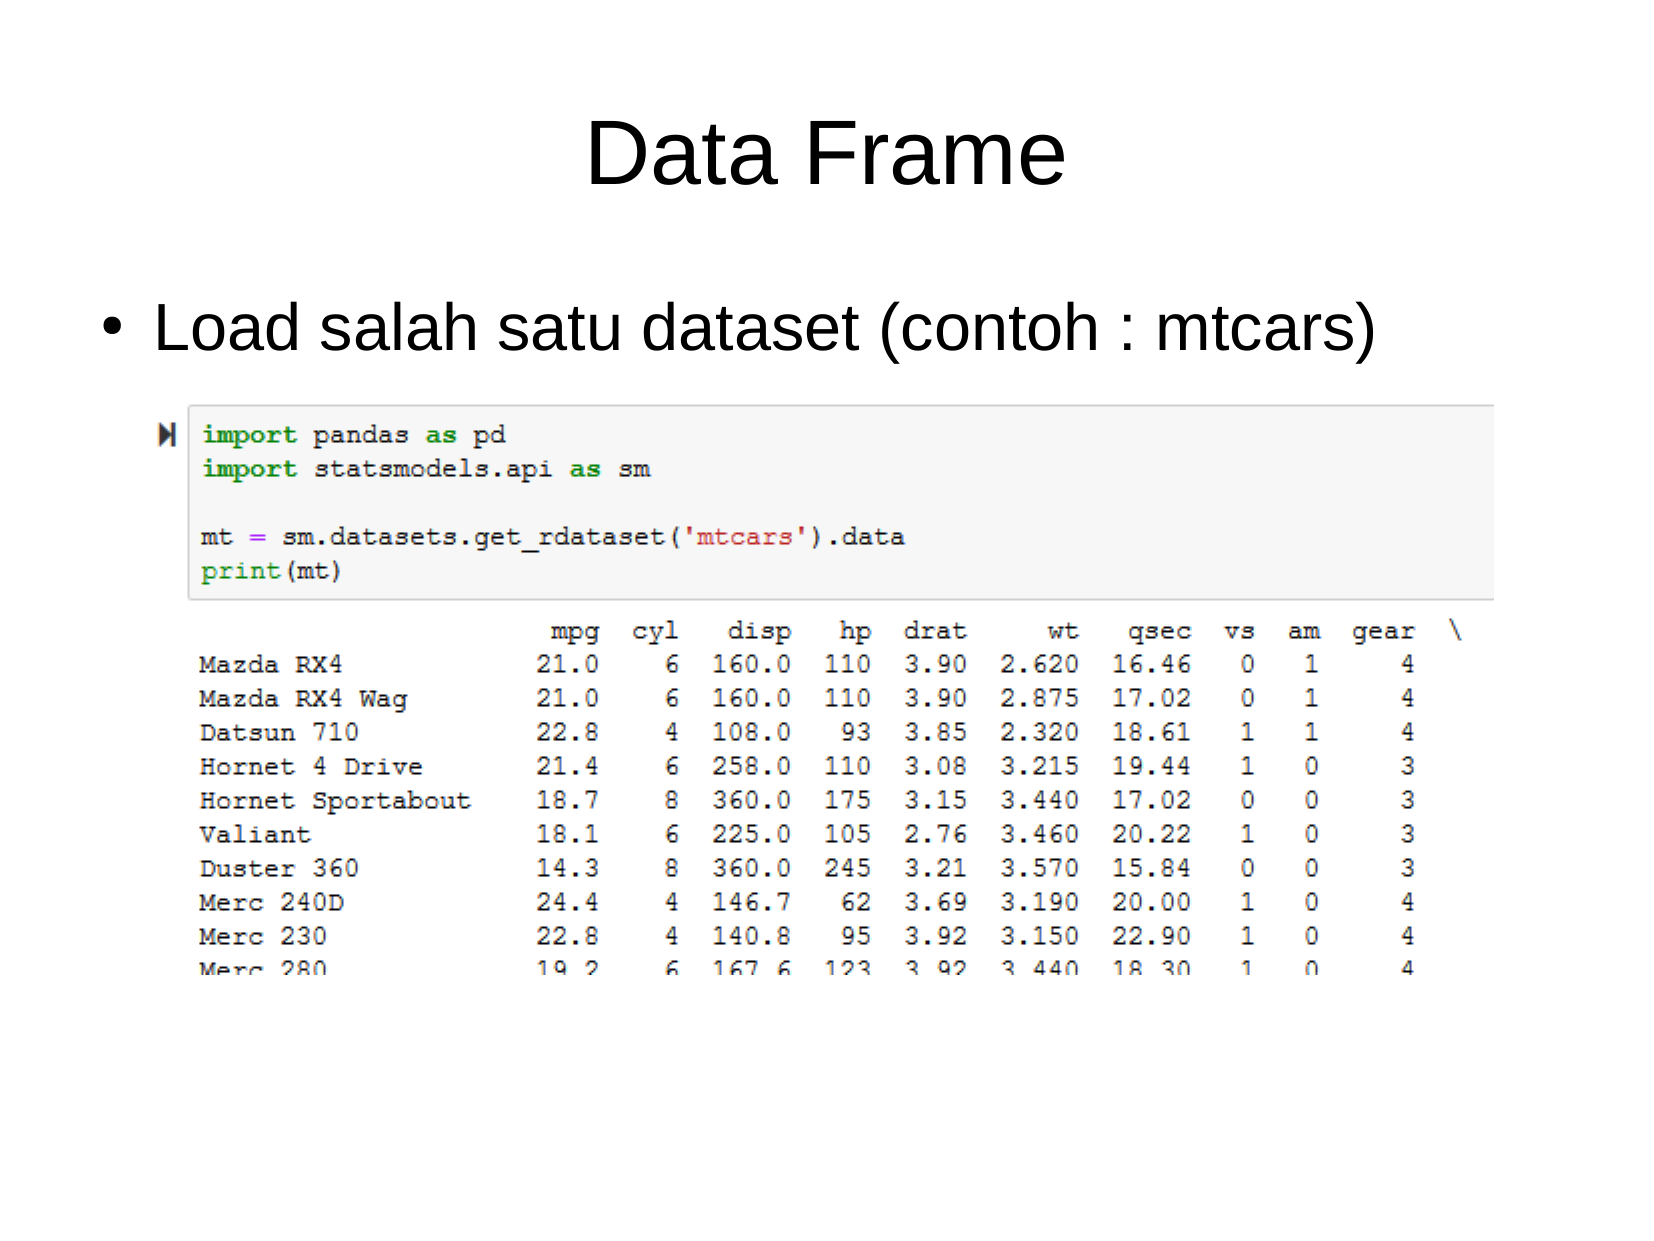

# Data Frame
Load salah satu dataset (contoh : mtcars)